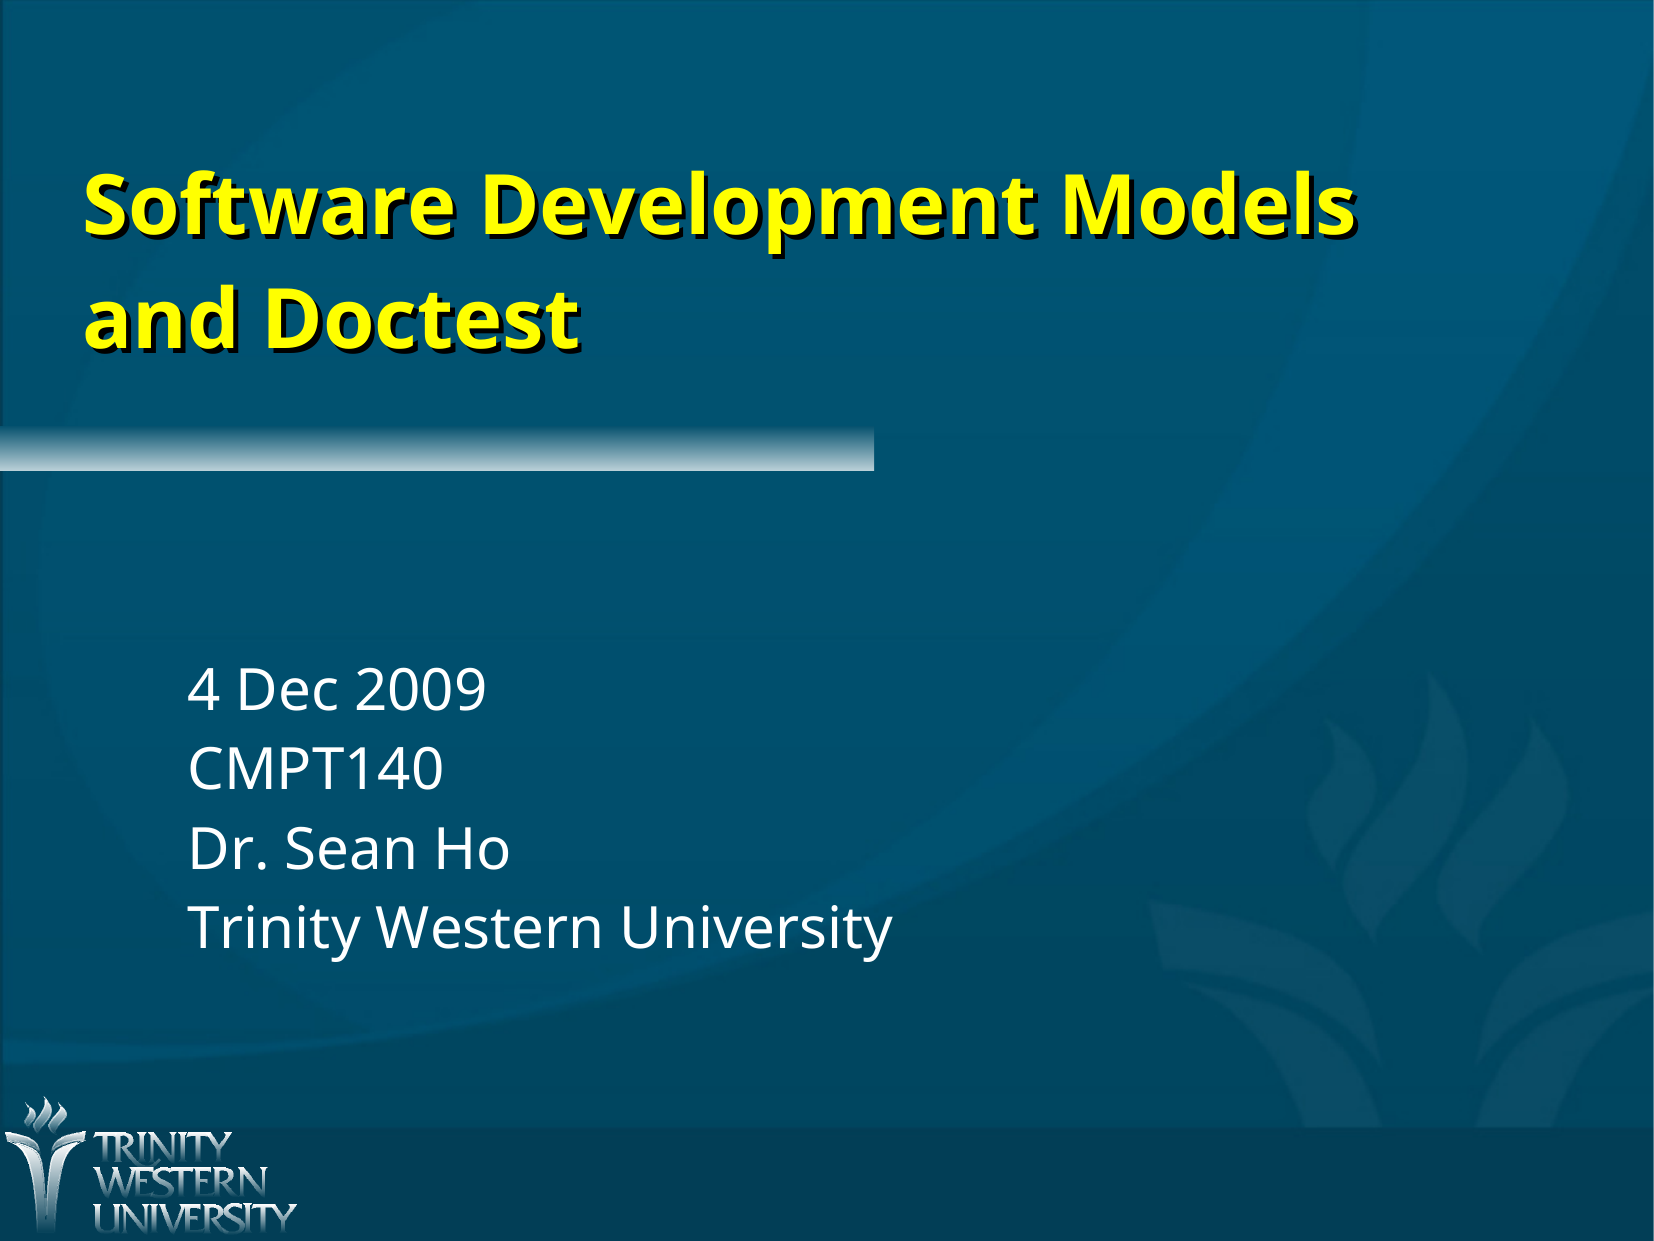

# Software Development Models and Doctest
4 Dec 2009
CMPT140
Dr. Sean Ho
Trinity Western University